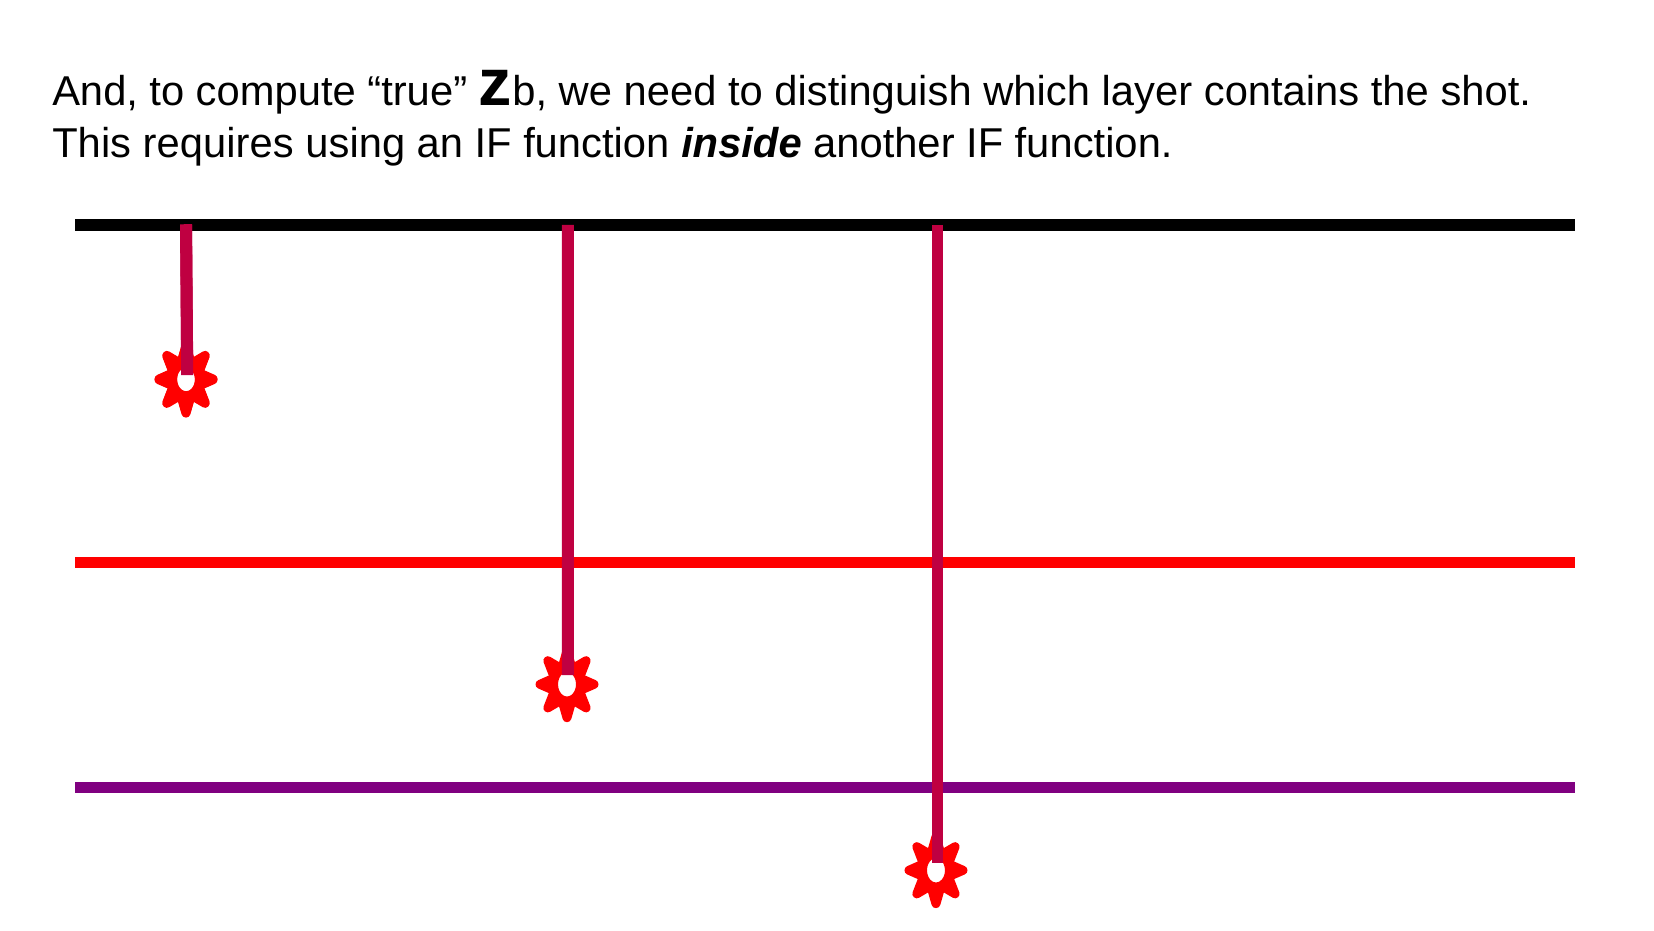

And, to compute “true” zb, we need to distinguish which layer contains the shot.
This requires using an IF function inside another IF function.